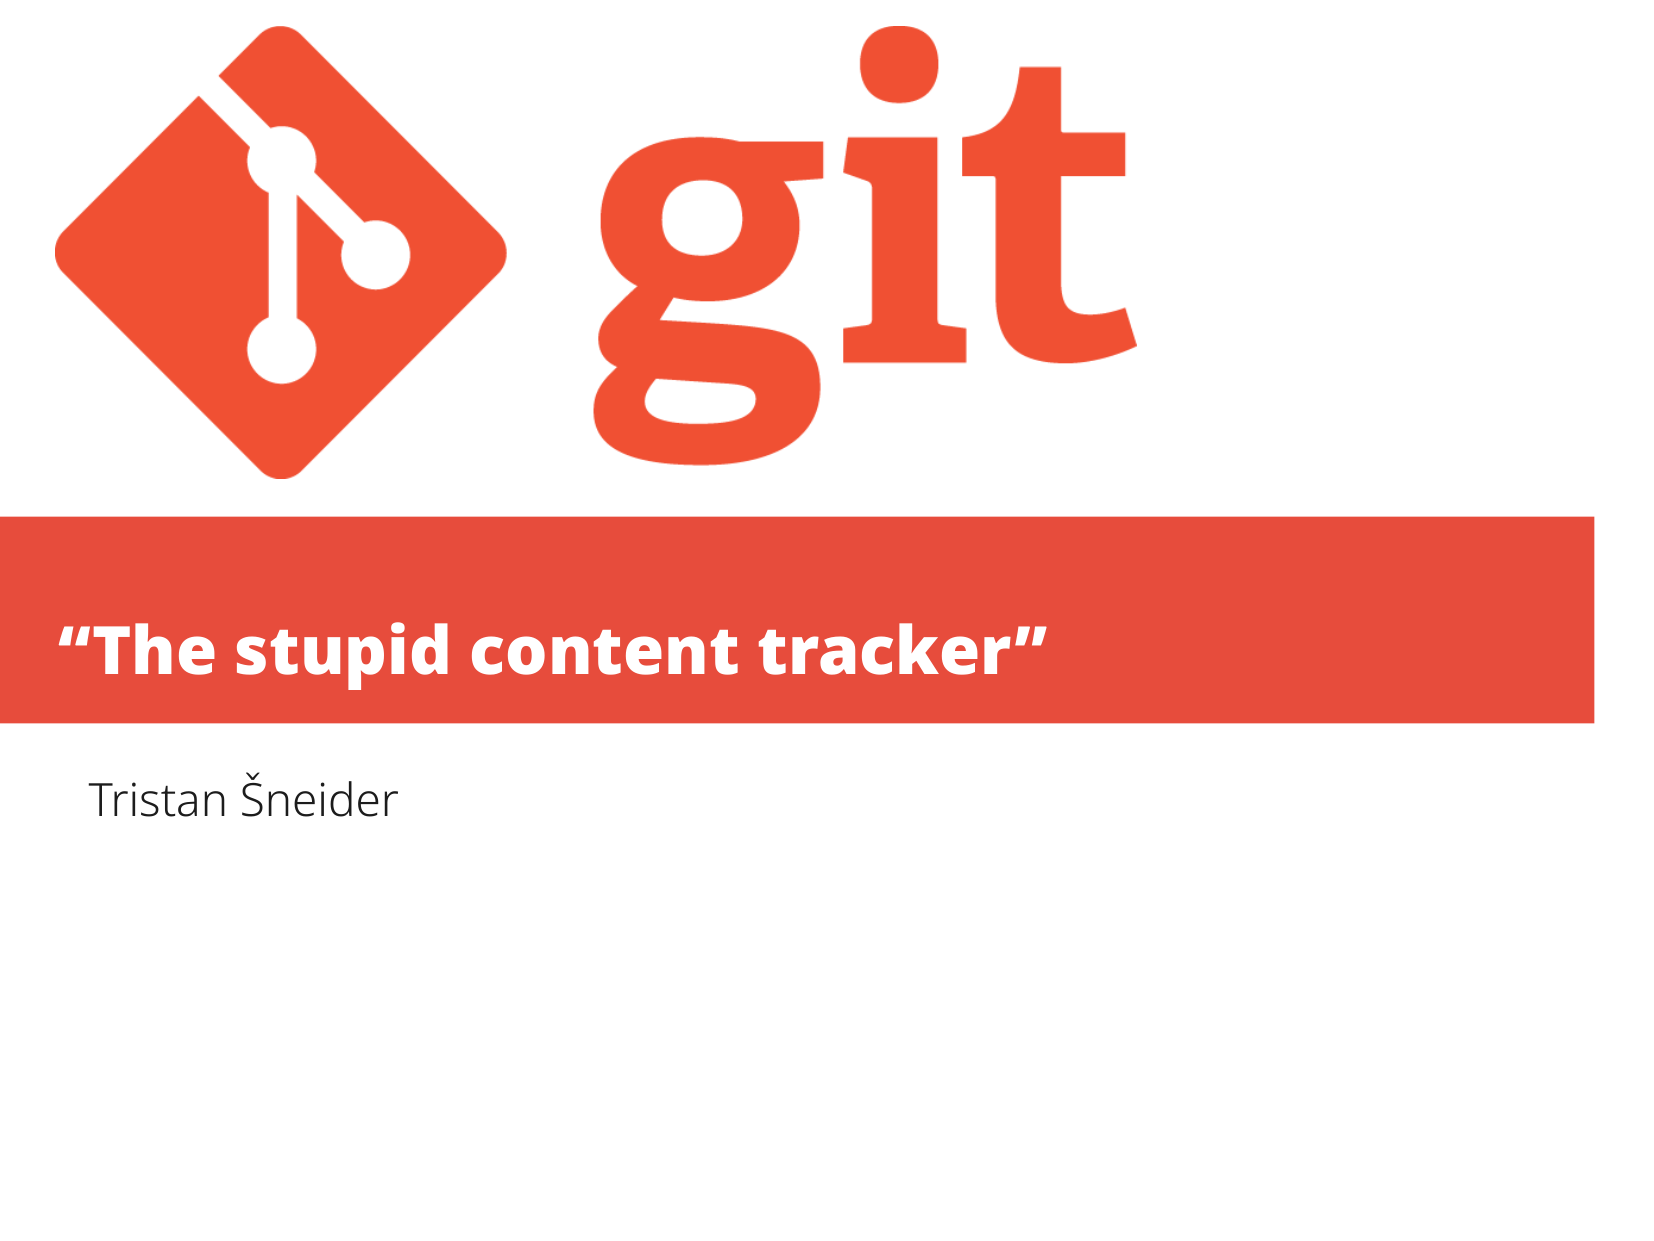

# “The stupid content tracker”
Tristan Šneider